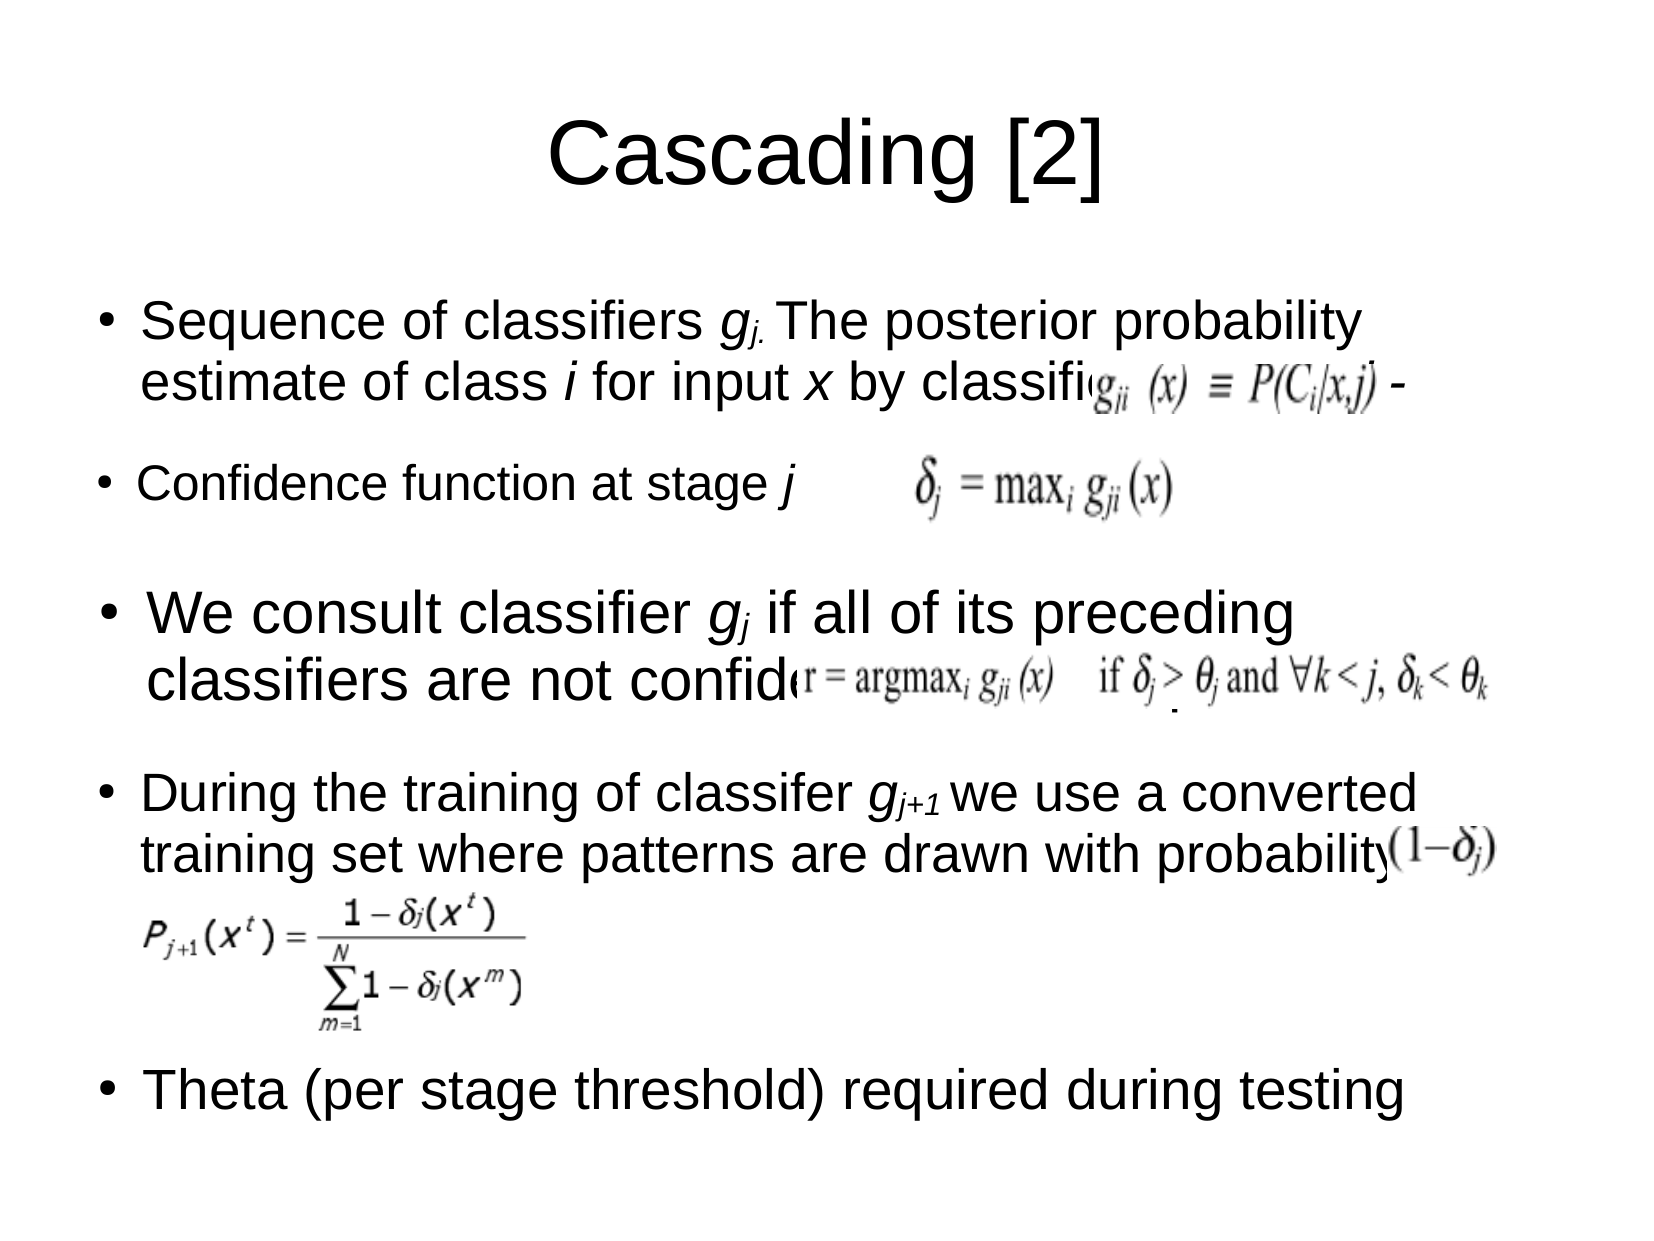

# Cascading [2]
Sequence of classifiers gj. The posterior probability estimate of class i for input x by classifier at stage j -
Confidence function at stage j
We consult classifier gj if all of its preceding classifiers are not confident in their output
During the training of classifer gj+1 we use a converted training set where patterns are drawn with probability proportional to
Theta (per stage threshold) required during testing